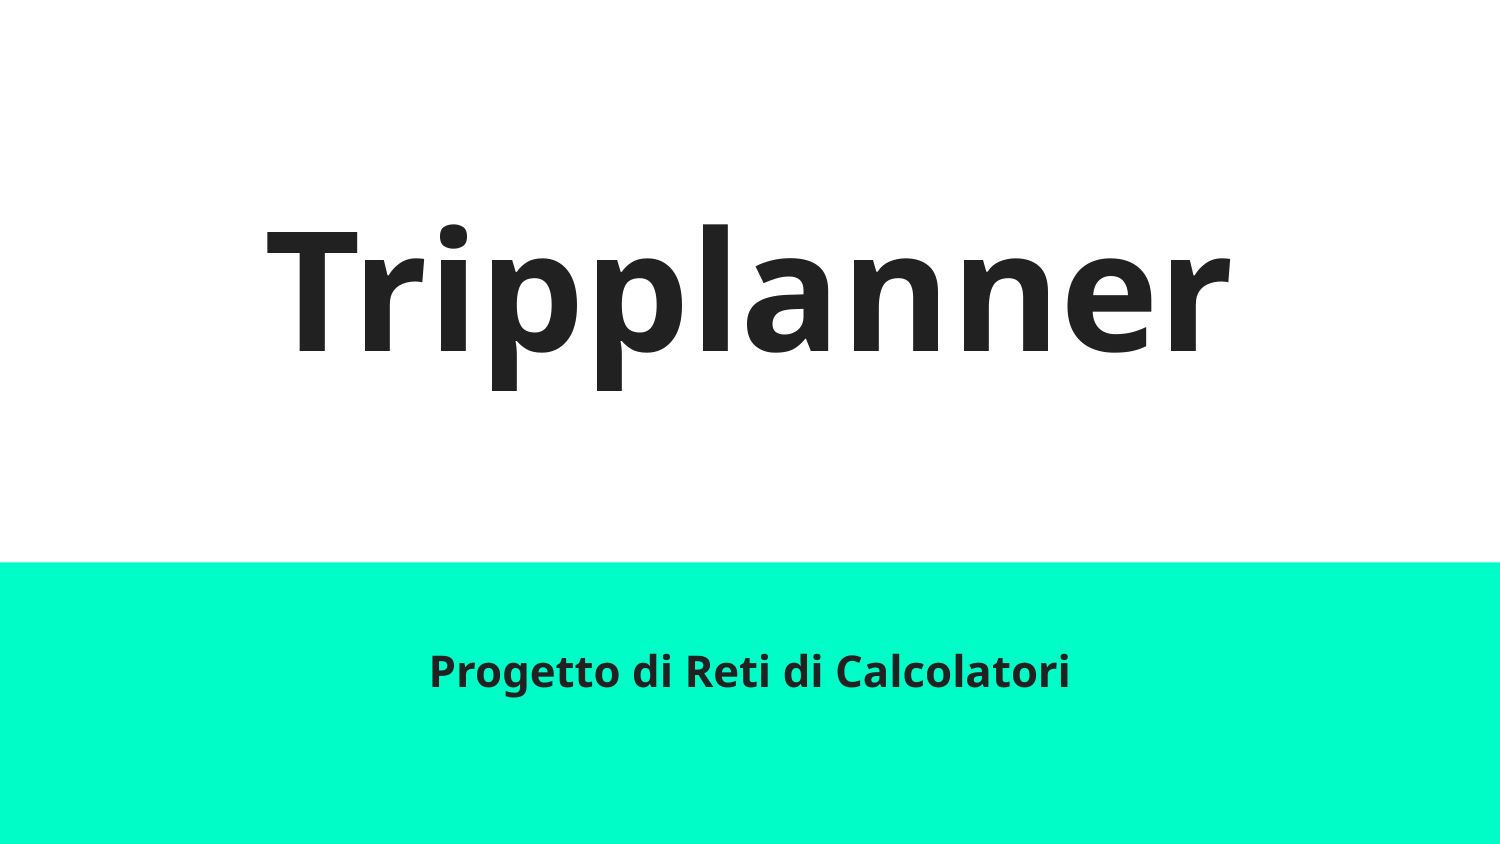

# Tripplanner
Progetto di Reti di Calcolatori